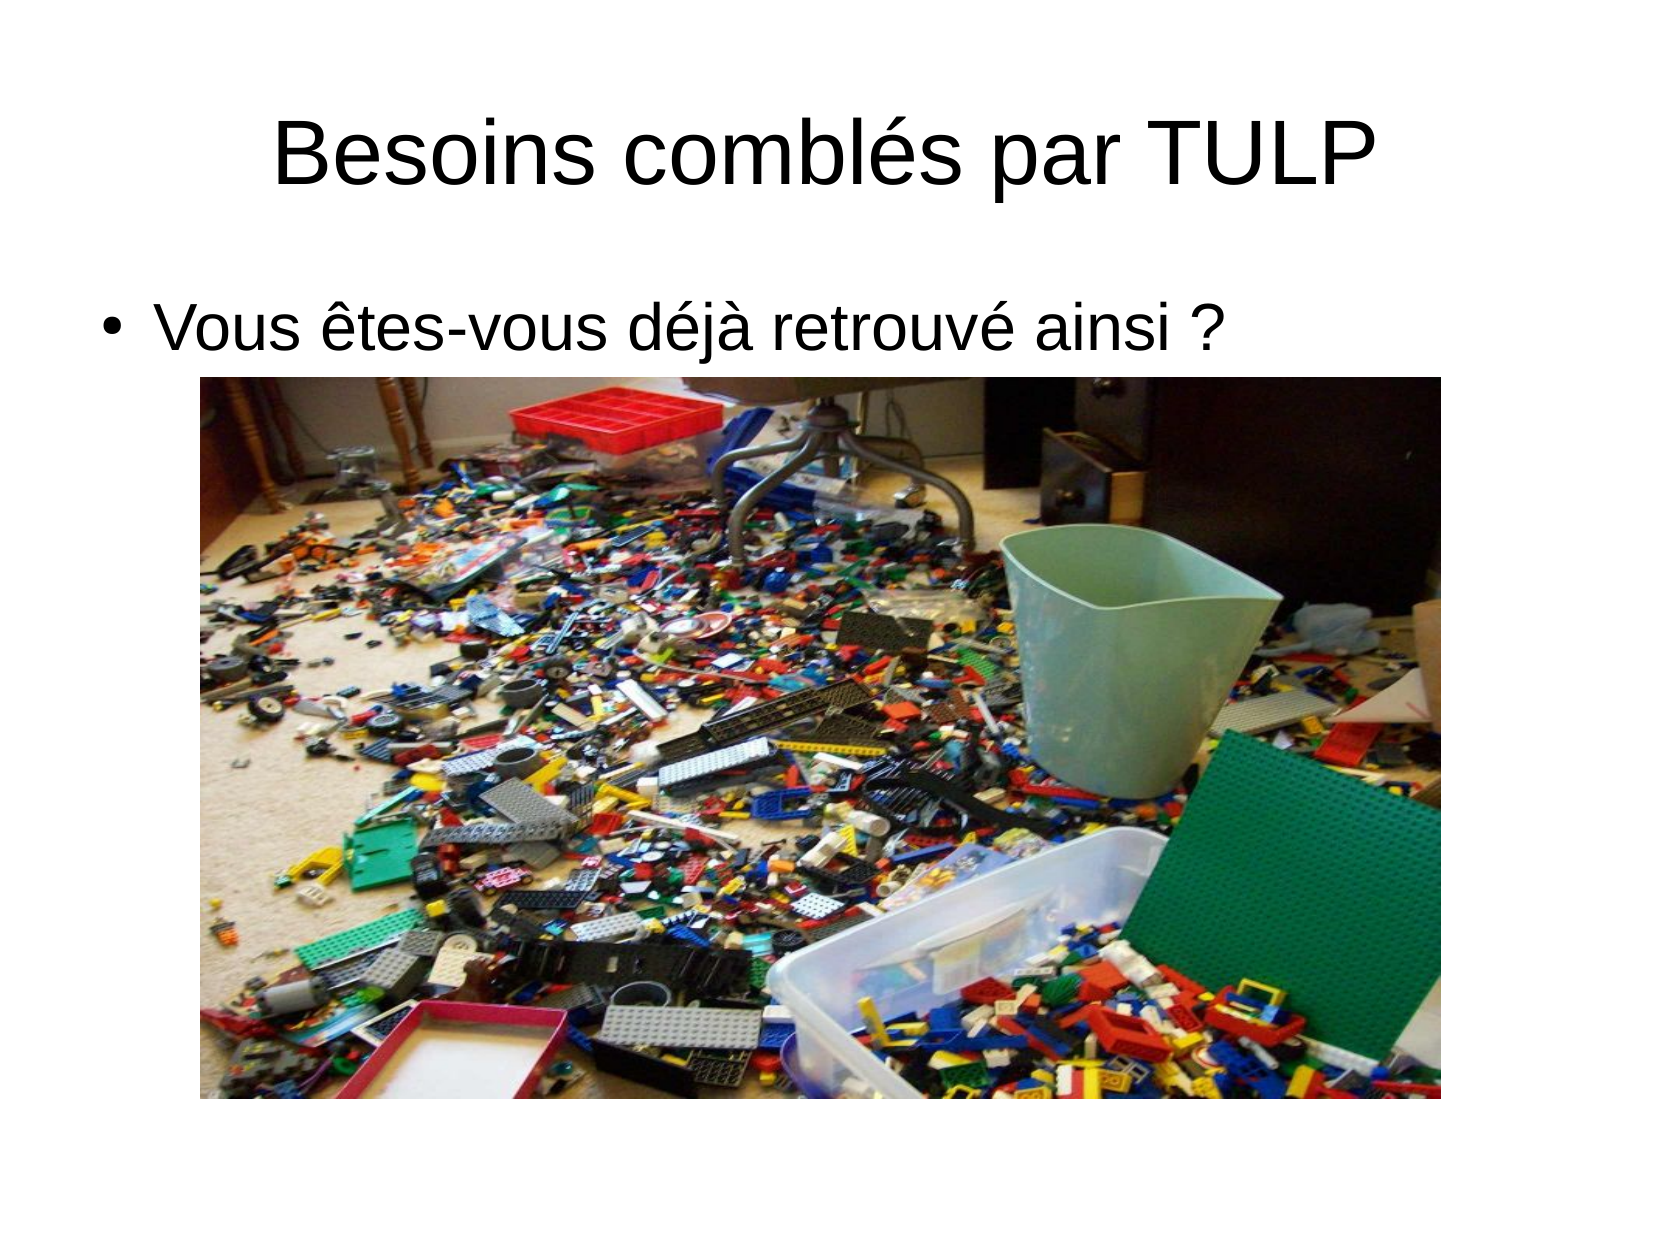

# Besoins comblés par TULP
Vous êtes-vous déjà retrouvé ainsi ?